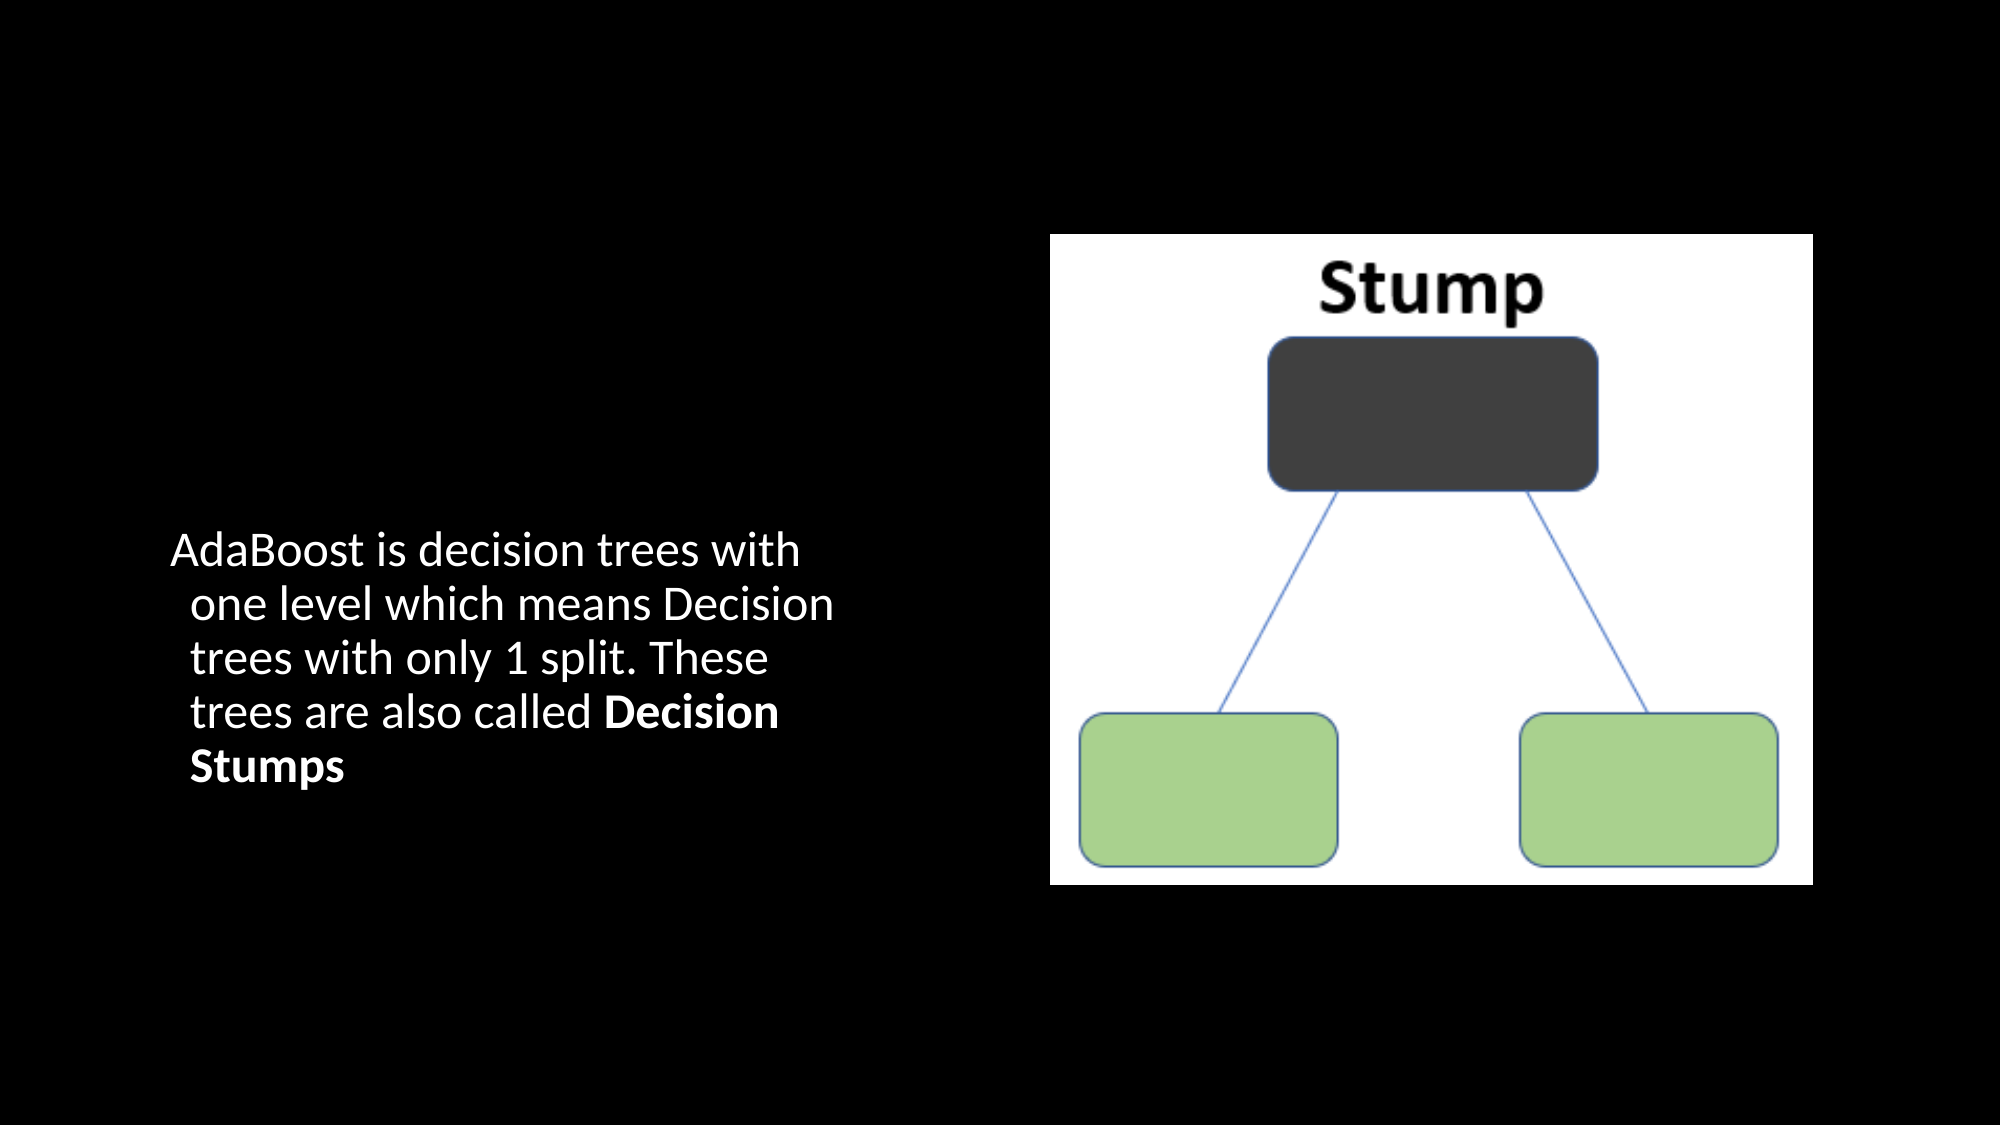

AdaBoost is decision trees with one level which means Decision trees with only 1 split. These trees are also called Decision Stumps